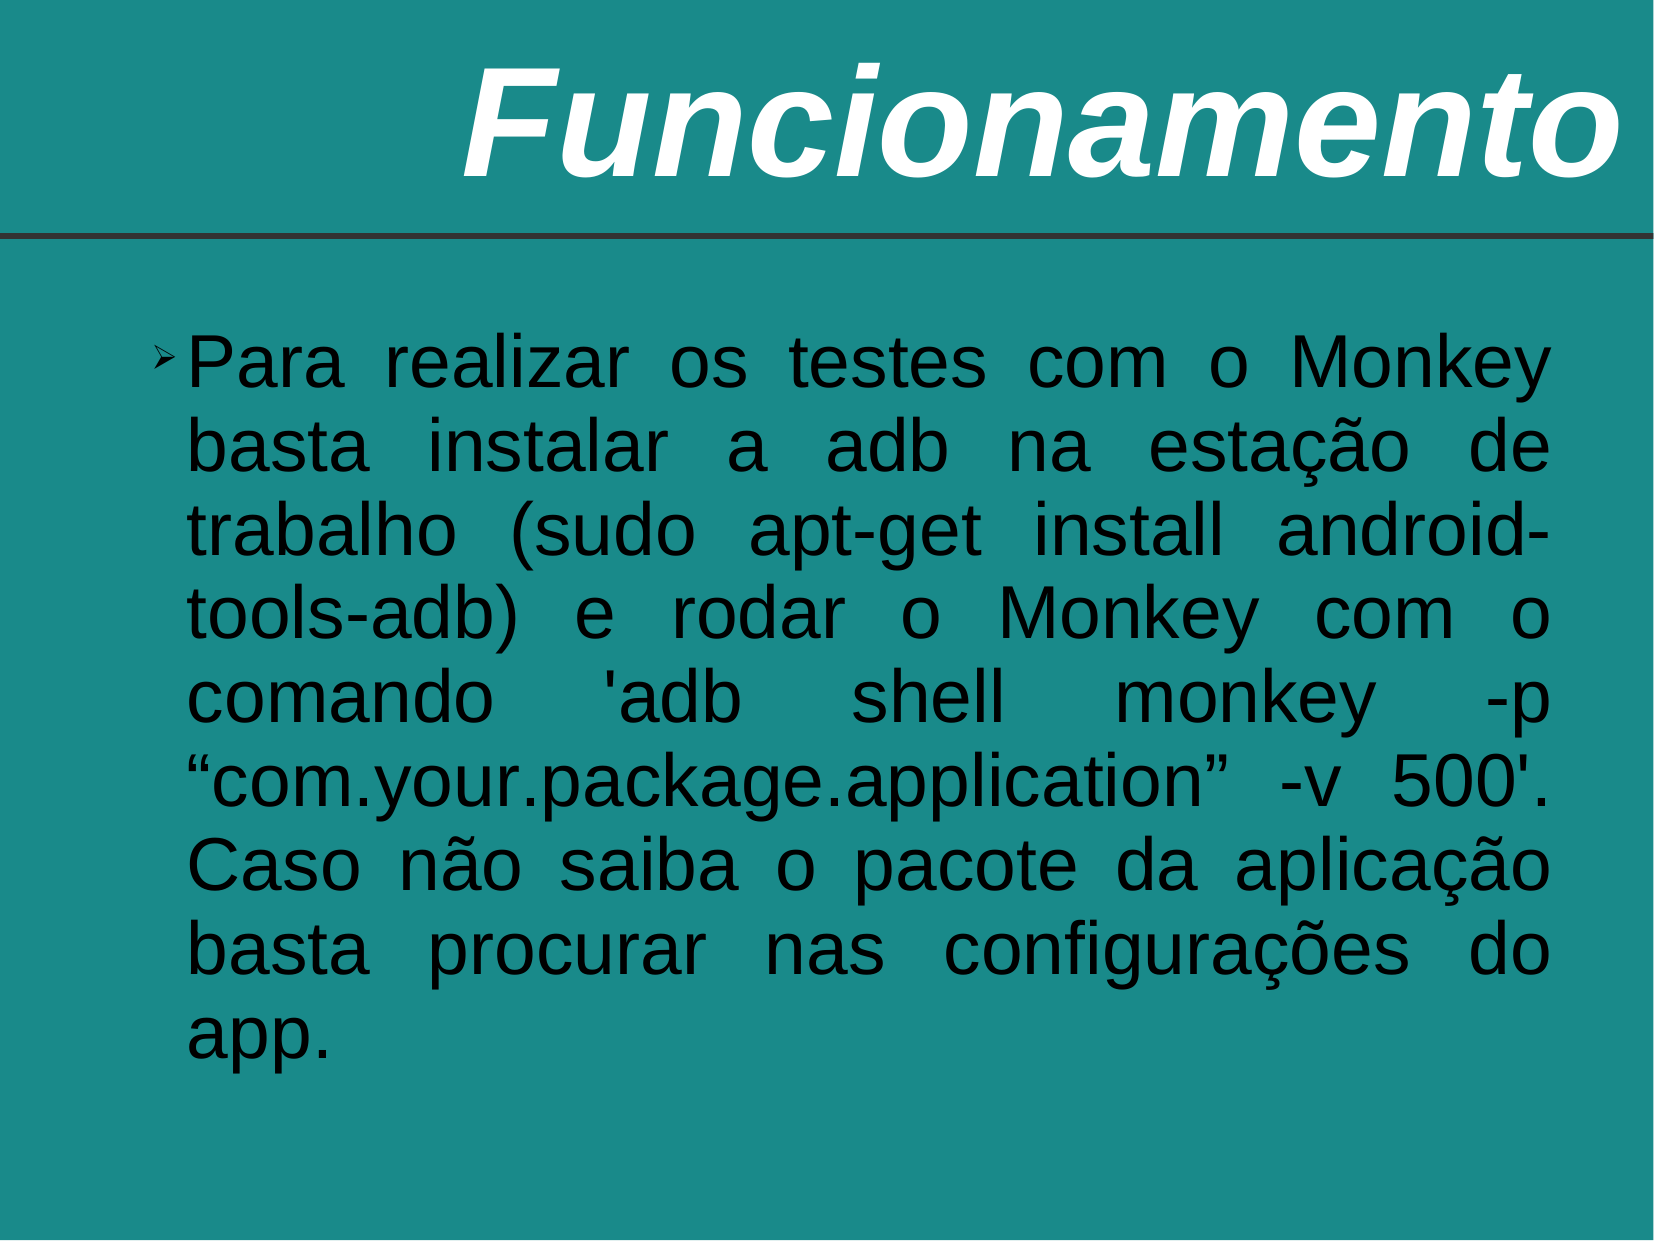

Funcionamento
# Para realizar os testes com o Monkey basta instalar a adb na estação de trabalho (sudo apt-get install android-tools-adb) e rodar o Monkey com o comando 'adb shell monkey -p “com.your.package.application” -v 500'. Caso não saiba o pacote da aplicação basta procurar nas configurações do app.